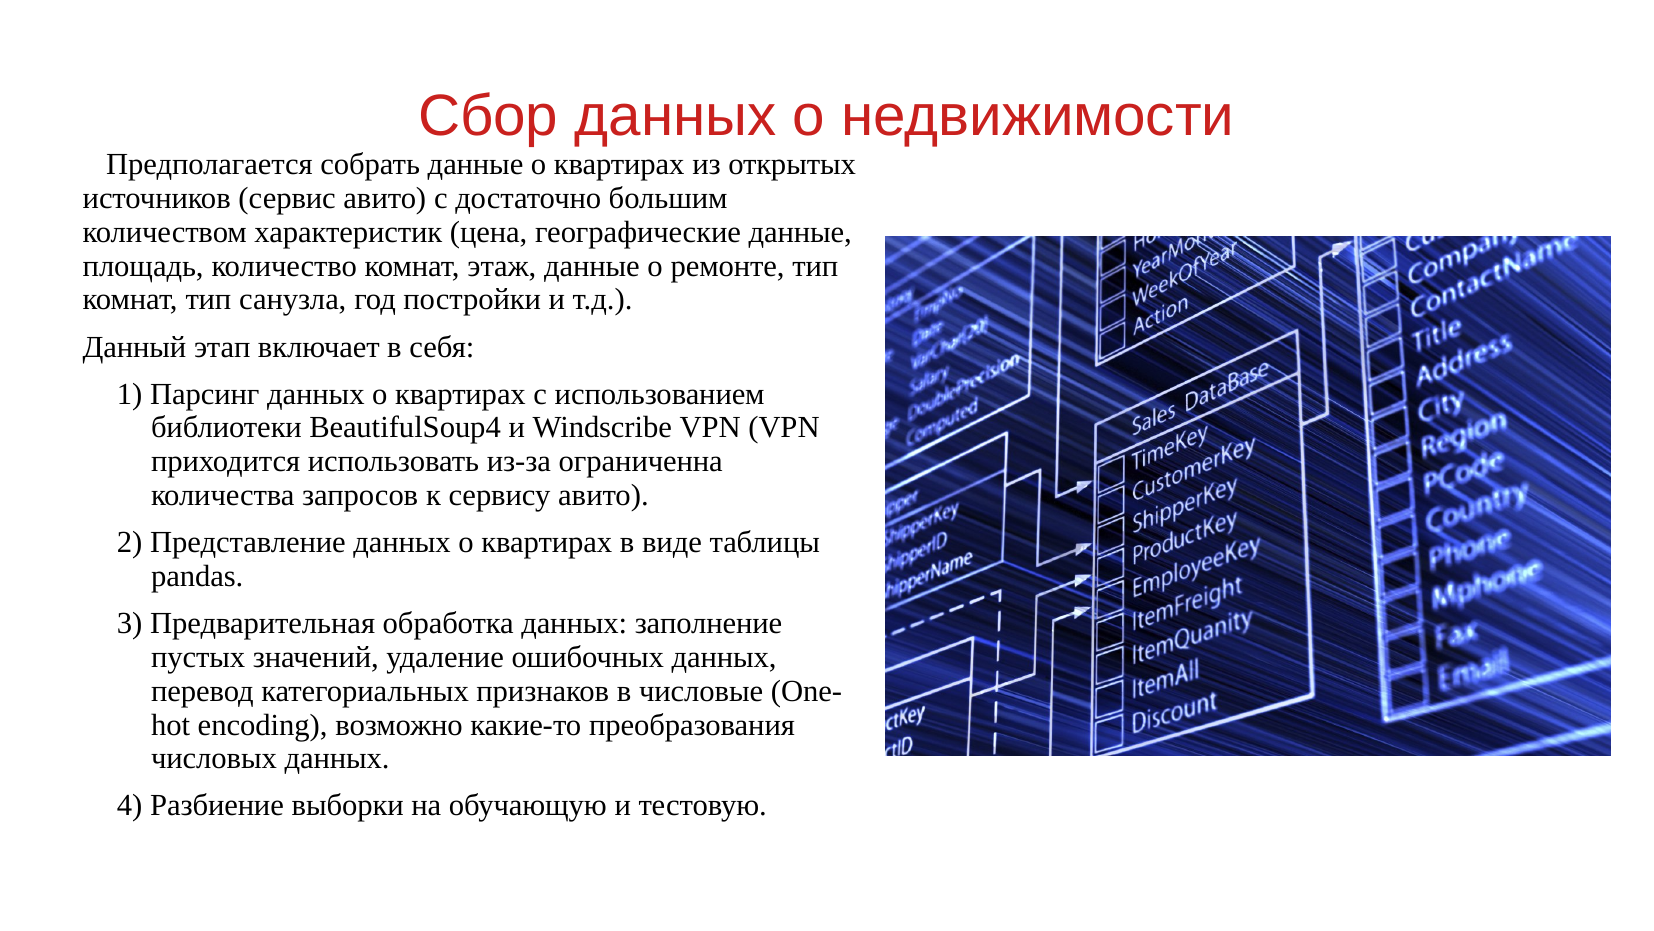

# Сбор данных о недвижимости
 Предполагается собрать данные о квартирах из открытых источников (сервис авито) с достаточно большим количеством характеристик (цена, географические данные, площадь, количество комнат, этаж, данные о ремонте, тип комнат, тип санузла, год постройки и т.д.).
Данный этап включает в себя:
1) Парсинг данных о квартирах с использованием библиотеки BeautifulSoup4 и Windscribe VPN (VPN приходится использовать из-за ограниченна количества запросов к сервису авито).
2) Представление данных о квартирах в виде таблицы pandas.
3) Предварительная обработка данных: заполнение пустых значений, удаление ошибочных данных, перевод категориальных признаков в числовые (One-hot encoding), возможно какие-то преобразования числовых данных.
4) Разбиение выборки на обучающую и тестовую.